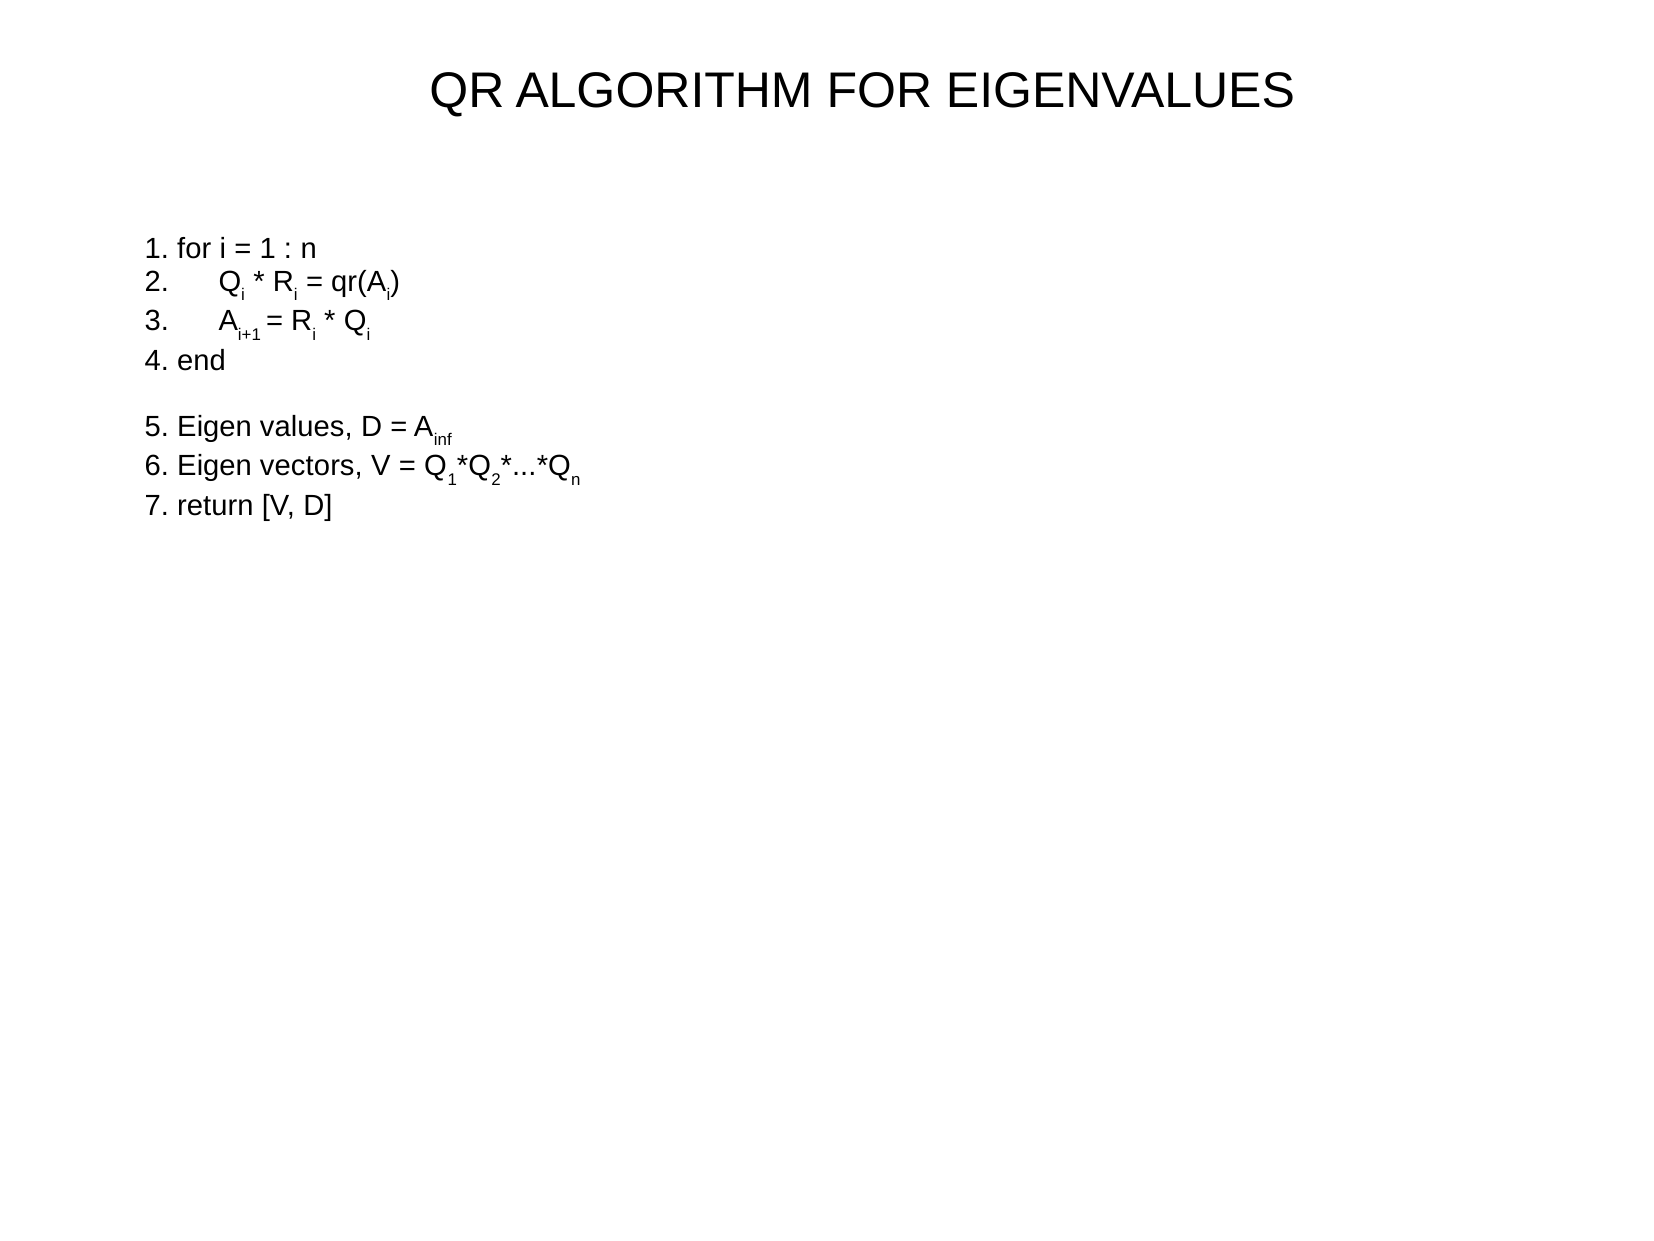

# QR ALGORITHM FOR EIGENVALUES
1. for i = 1 : n
2. 	Qi * Ri = qr(Ai)
3. 	Ai+1 = Ri * Qi
4. end
5. Eigen values, D = Ainf
6. Eigen vectors, V = Q1*Q2*...*Qn
7. return [V, D]